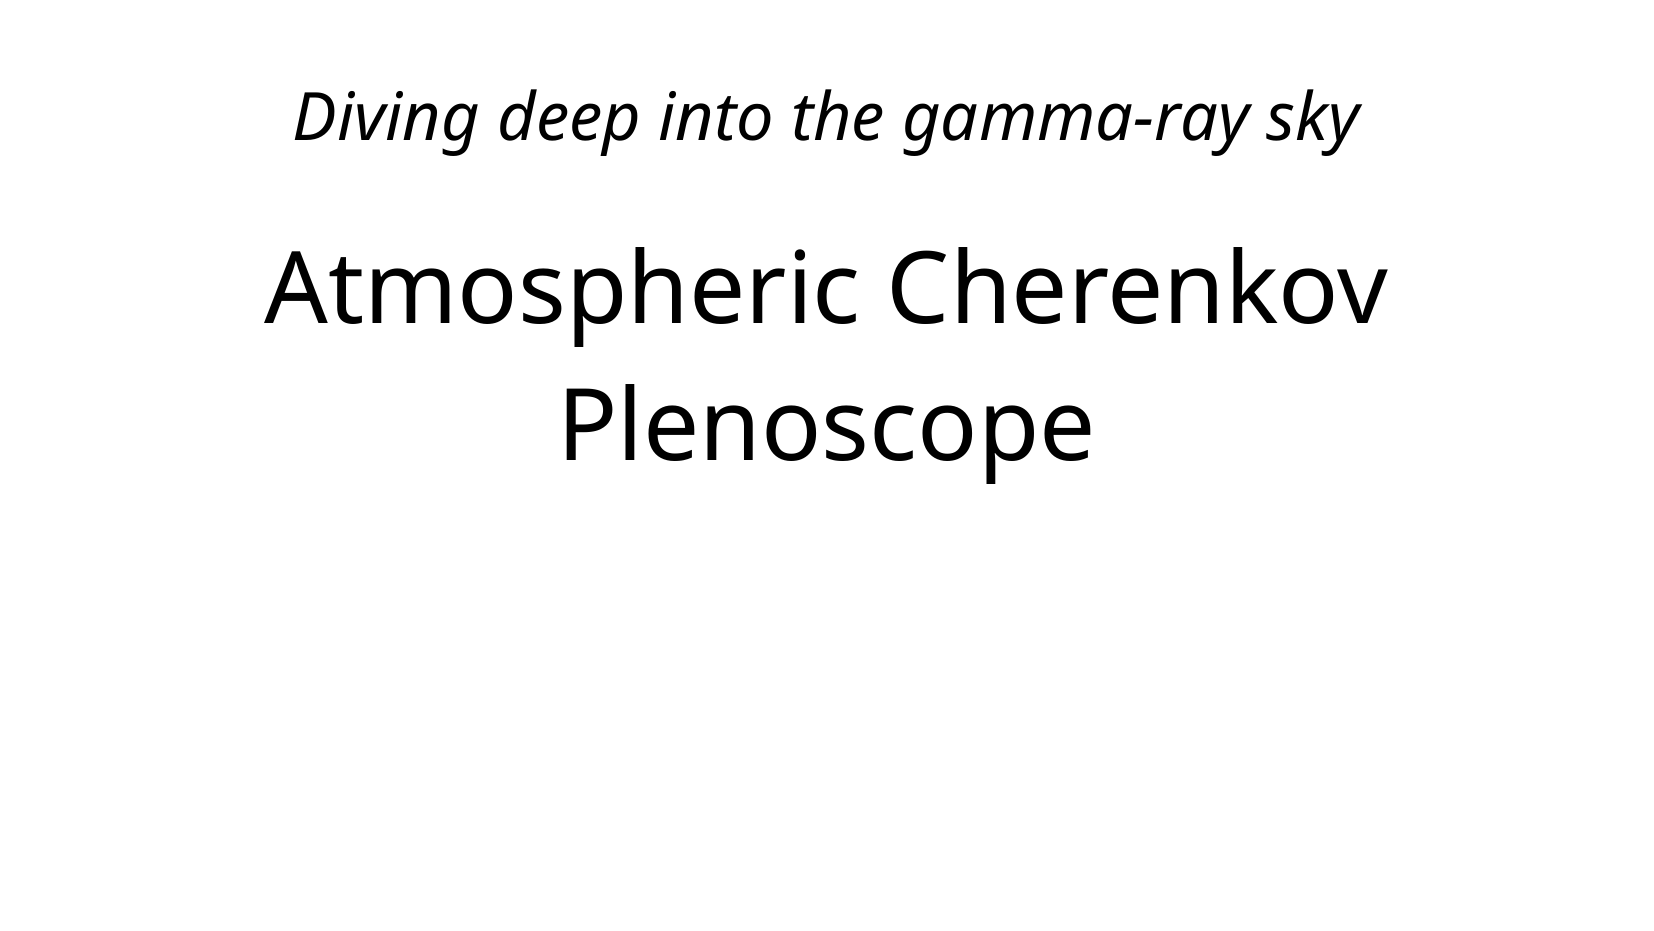

Diving deep into the gamma-ray sky
Atmospheric Cherenkov Plenoscope